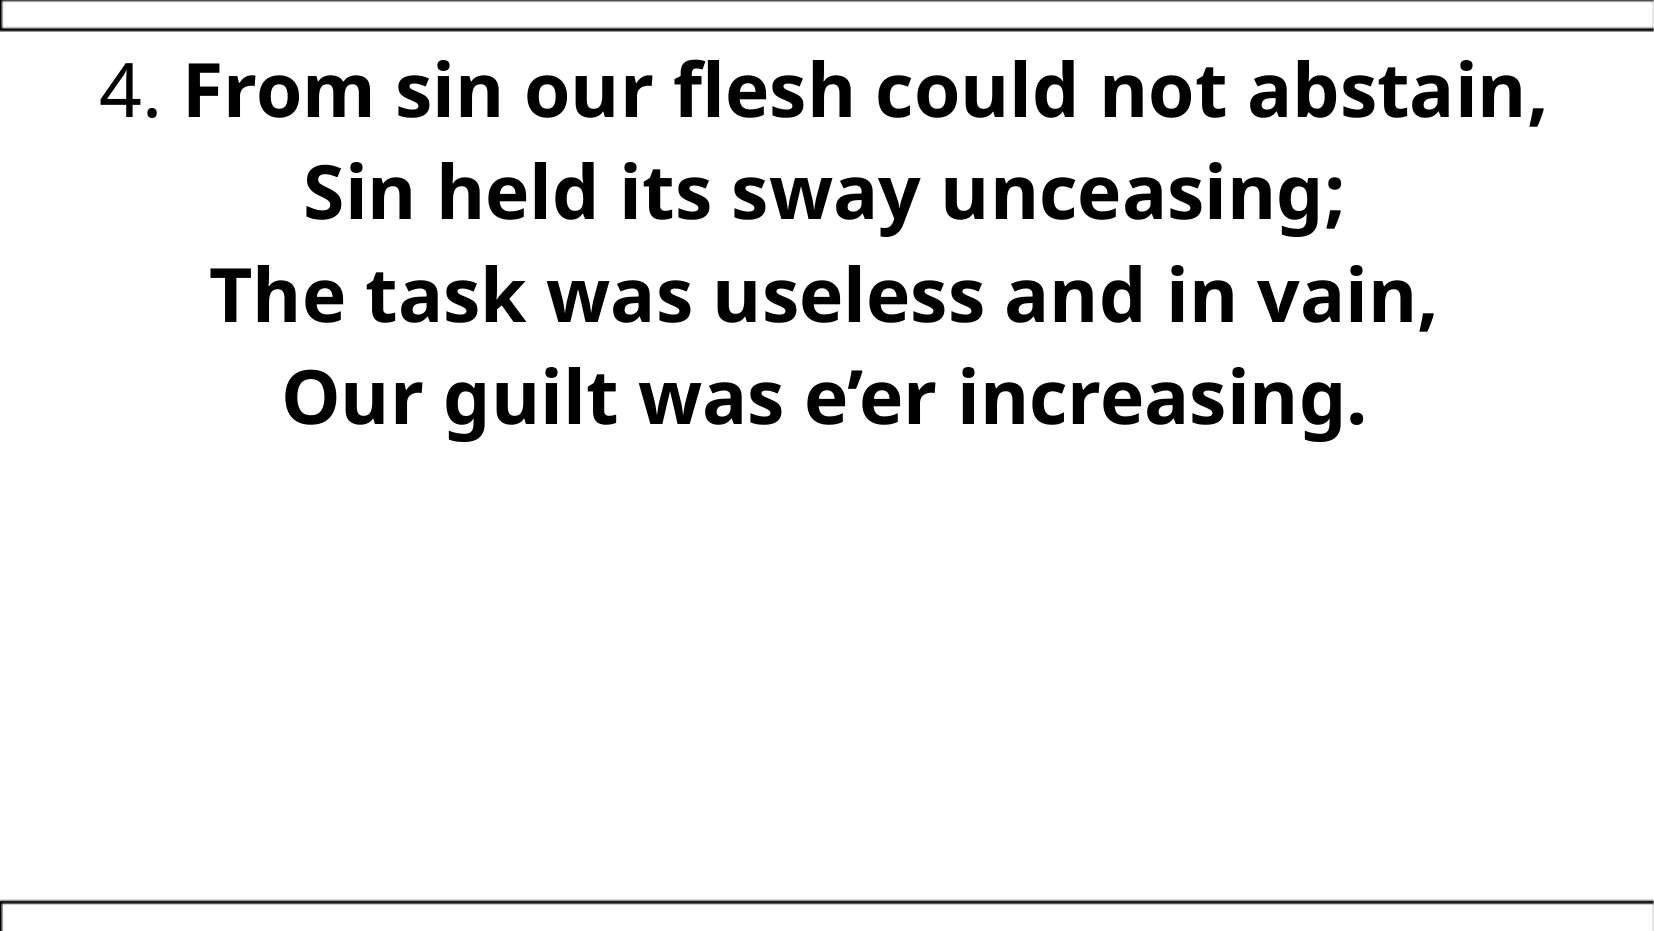

4. From sin our flesh could not abstain,
Sin held its sway unceasing;
The task was useless and in vain,
Our guilt was e’er increasing.